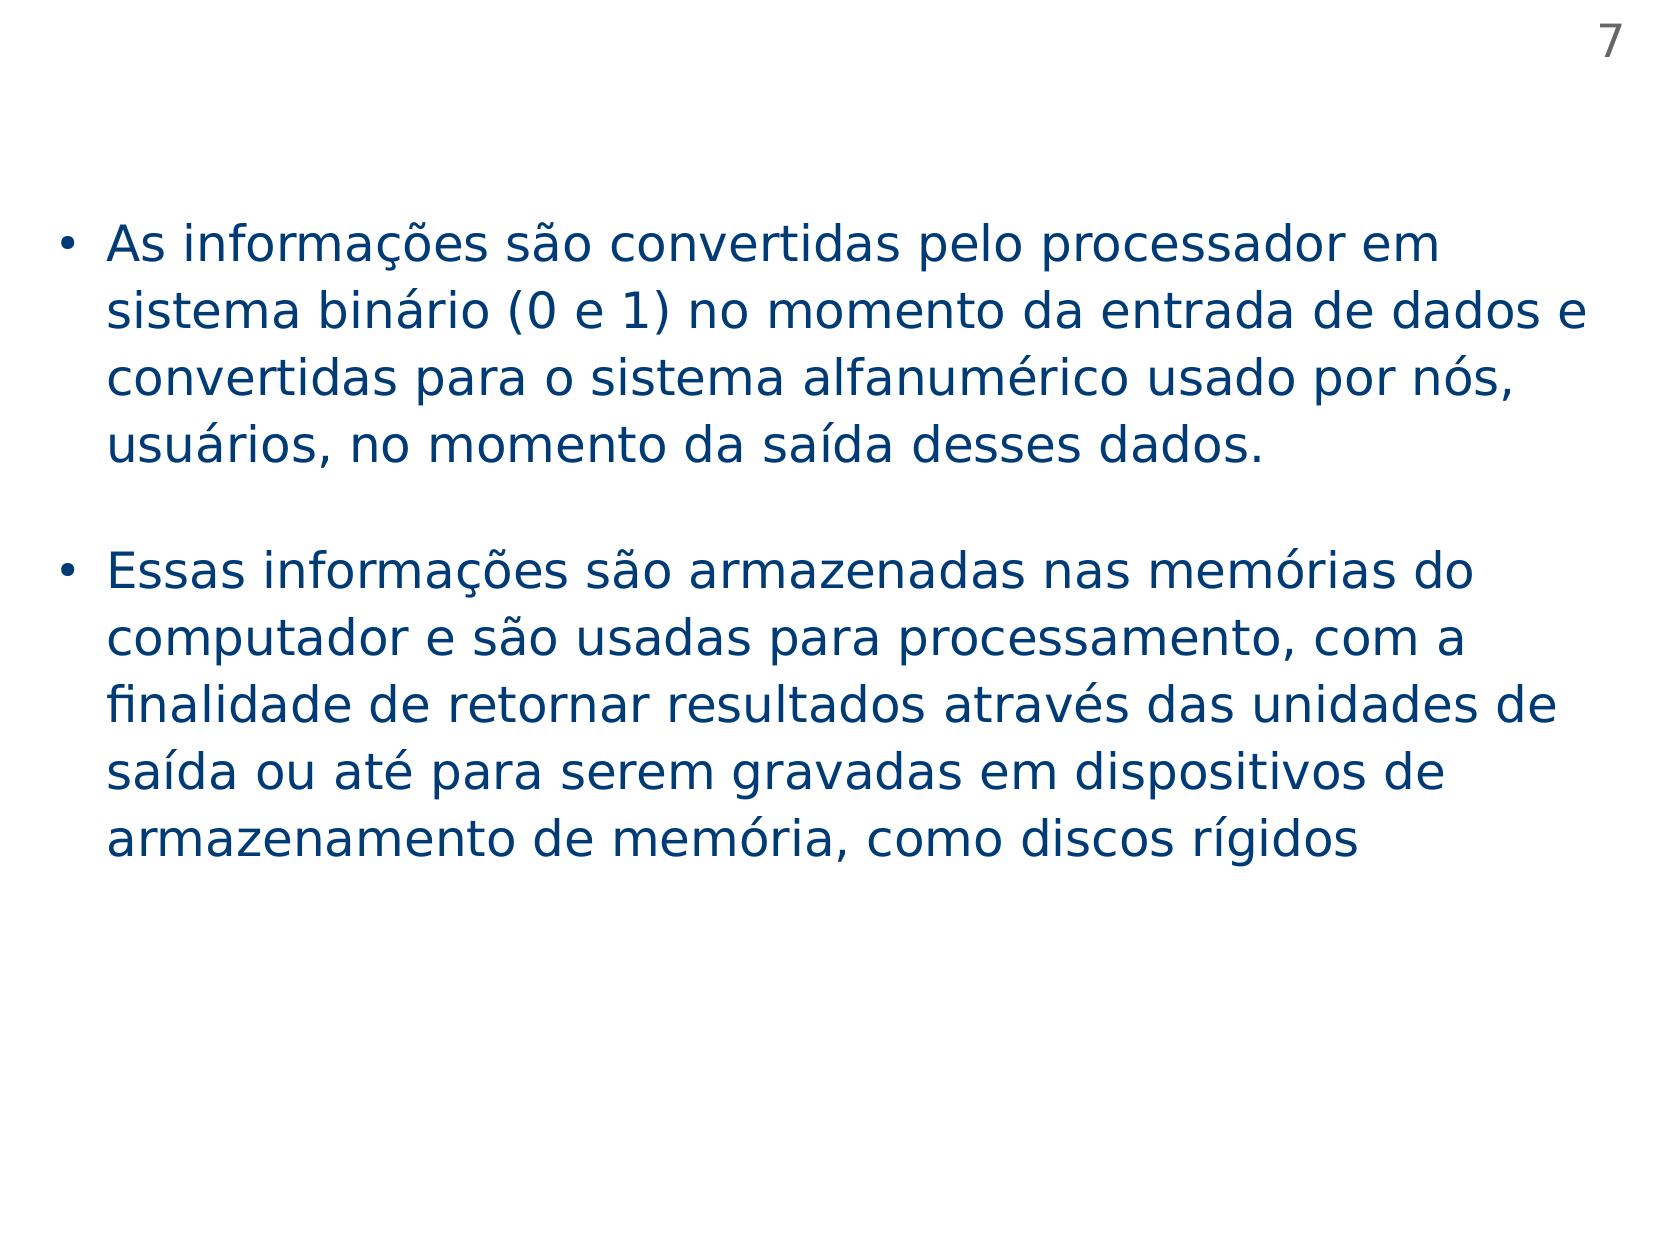

7
#
As informações são convertidas pelo processador em sistema binário (0 e 1) no momento da entrada de dados e convertidas para o sistema alfanumérico usado por nós, usuários, no momento da saída desses dados.
Essas informações são armazenadas nas memórias do computador e são usadas para processamento, com a finalidade de retornar resultados através das unidades de saída ou até para serem gravadas em dispositivos de armazenamento de memória, como discos rígidos